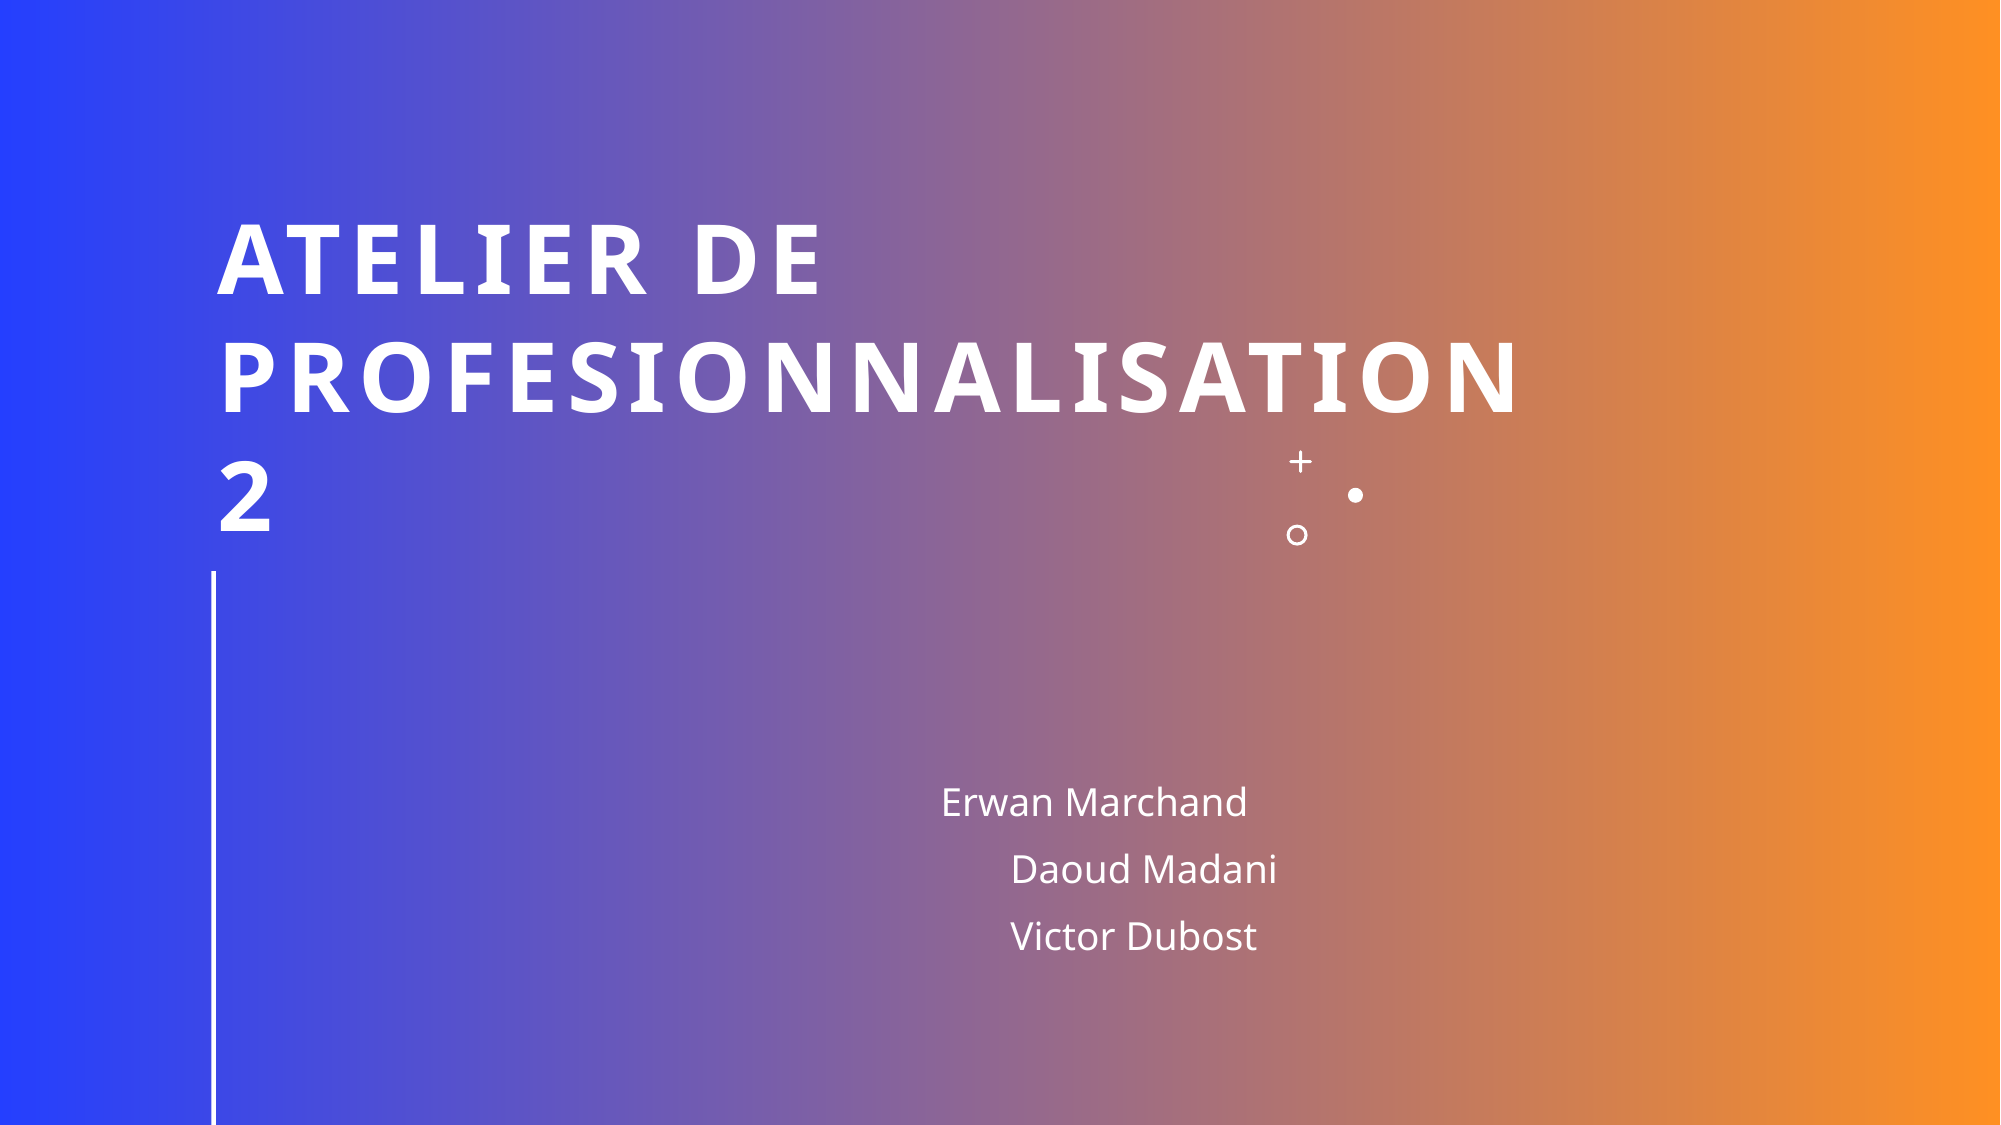

# Atelier de profesionnalisation 2
Erwan Marchand
Daoud Madani
Victor Dubost